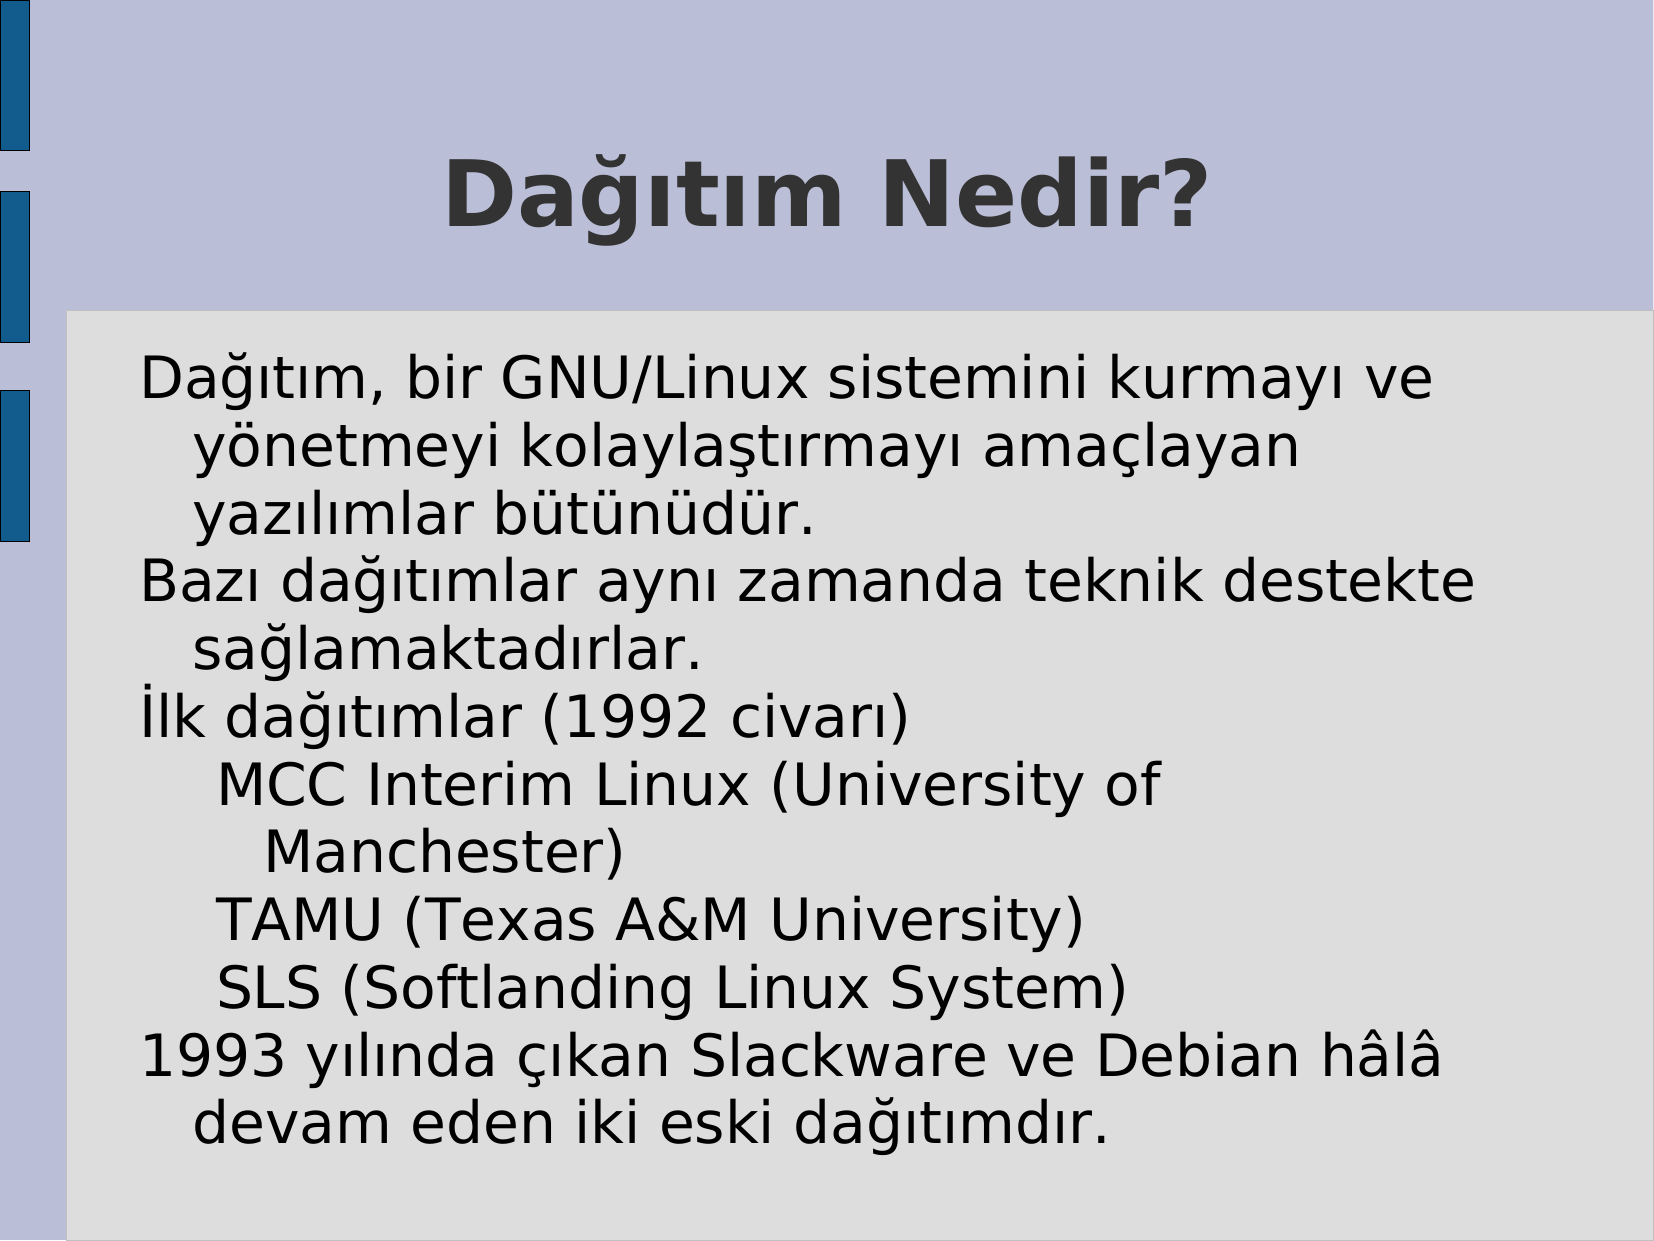

# Dağıtım Nedir?
Dağıtım, bir GNU/Linux sistemini kurmayı ve yönetmeyi kolaylaştırmayı amaçlayan yazılımlar bütünüdür.
Bazı dağıtımlar aynı zamanda teknik destekte sağlamaktadırlar.
İlk dağıtımlar (1992 civarı)
MCC Interim Linux (University of Manchester)
TAMU (Texas A&M University)
SLS (Softlanding Linux System)
1993 yılında çıkan Slackware ve Debian hâlâ devam eden iki eski dağıtımdır.